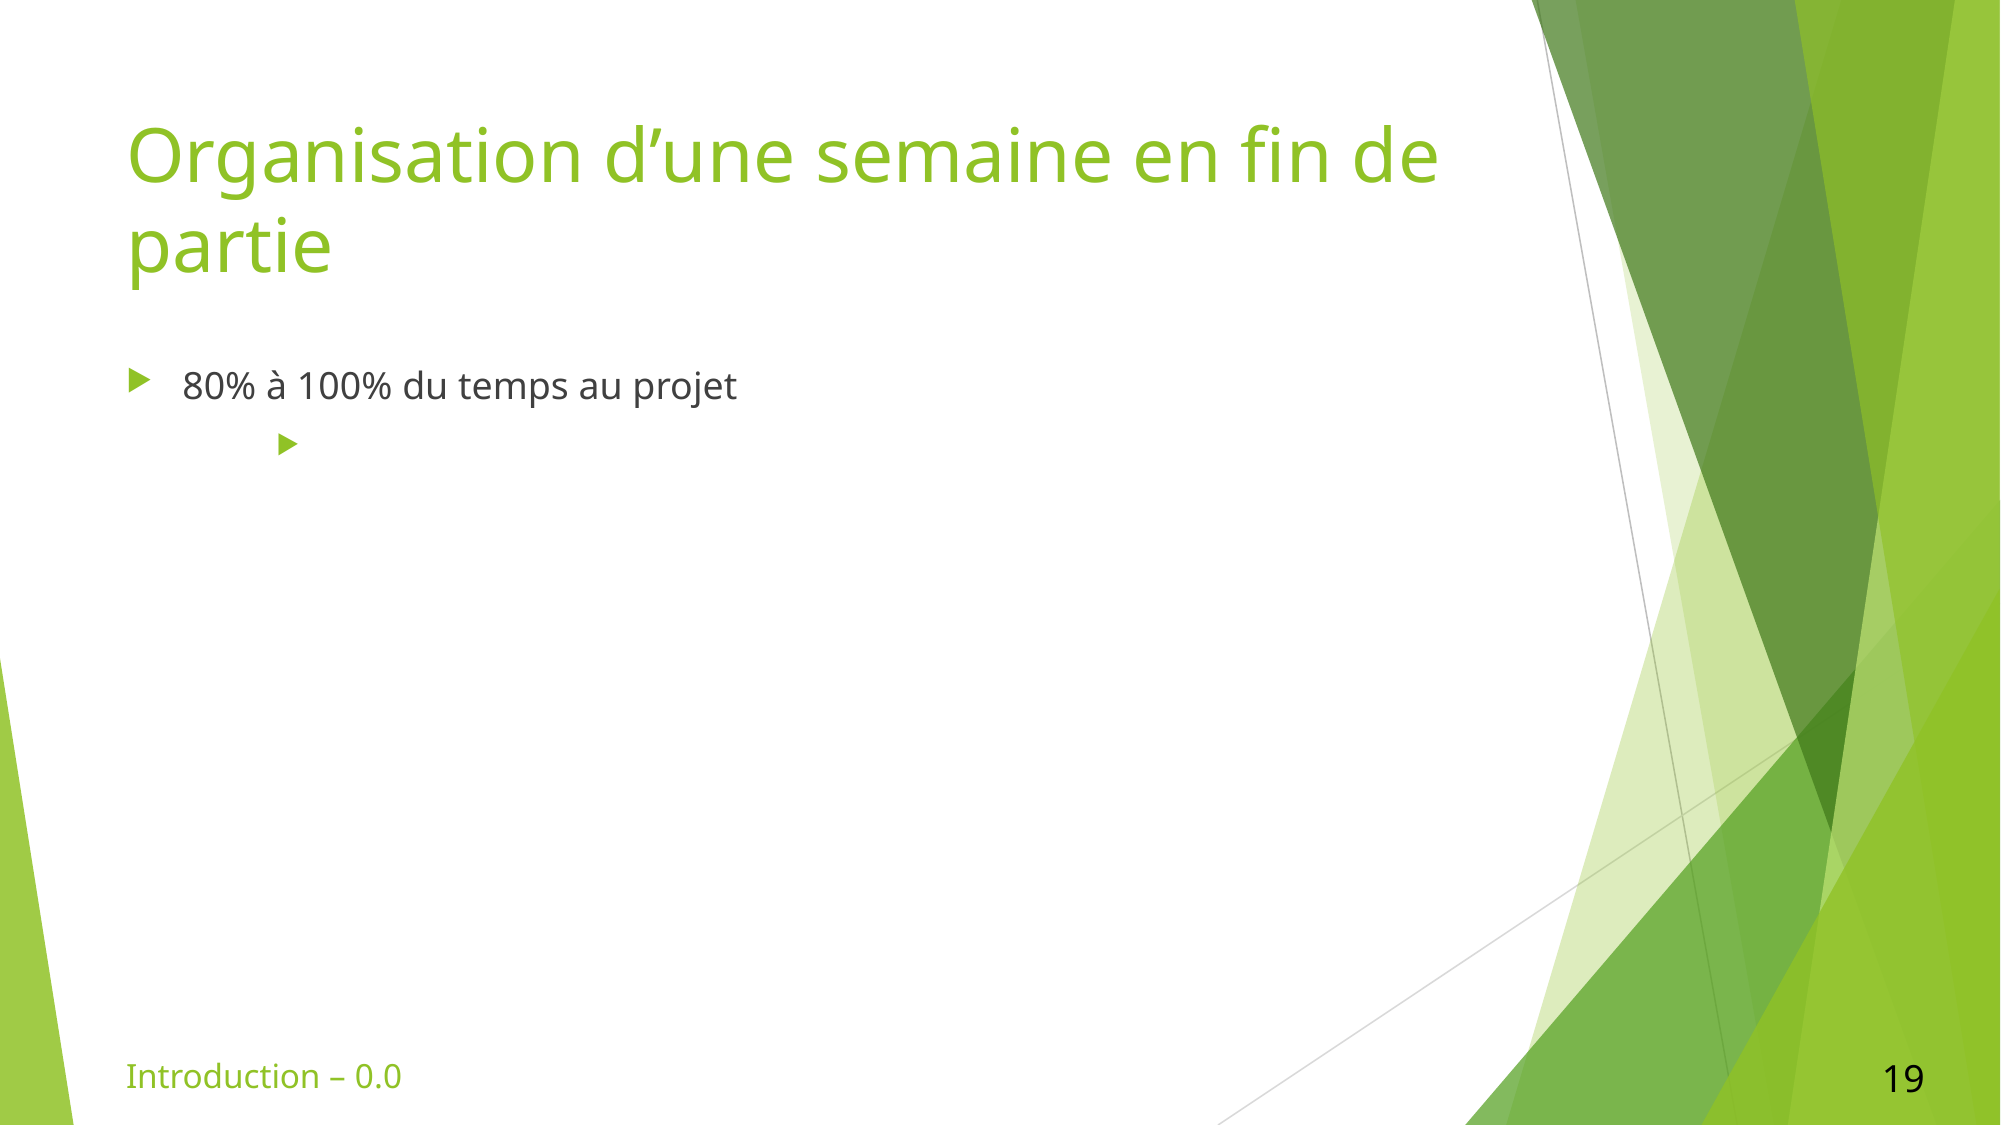

# Organisation d’une semaine en fin de partie
80% à 100% du temps au projet
Introduction – 0.0